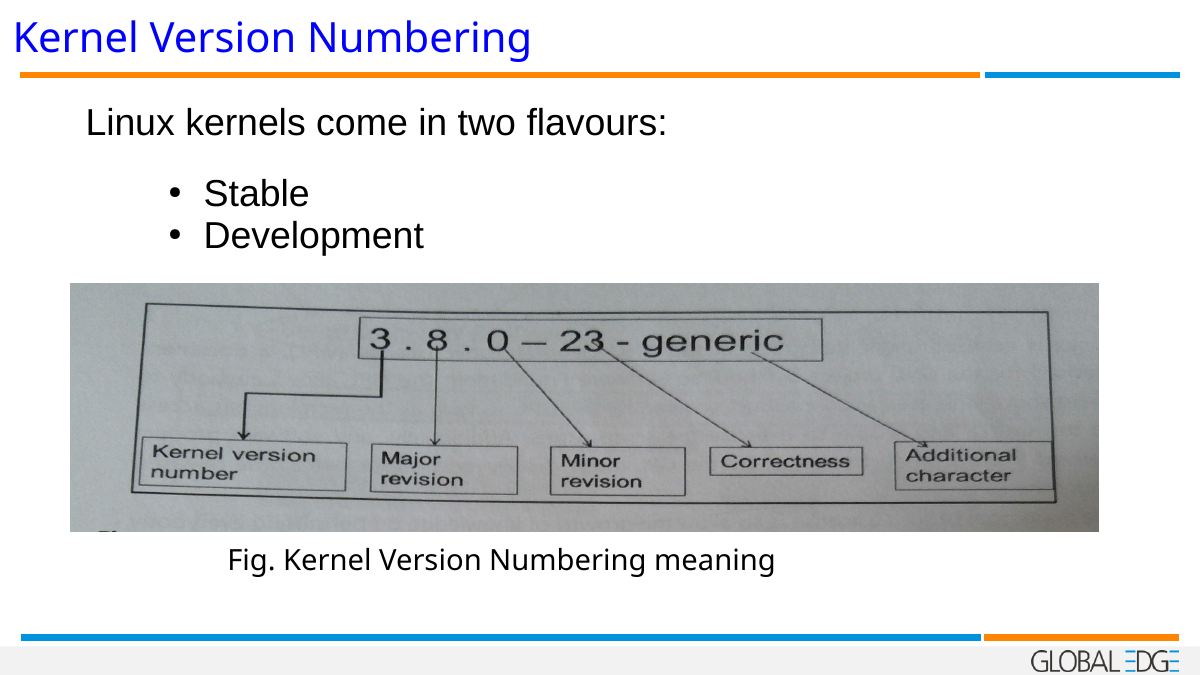

# Kernel Version Numbering
Linux kernels come in two flavours:
Stable
Development
Fig. Kernel Version Numbering meaning